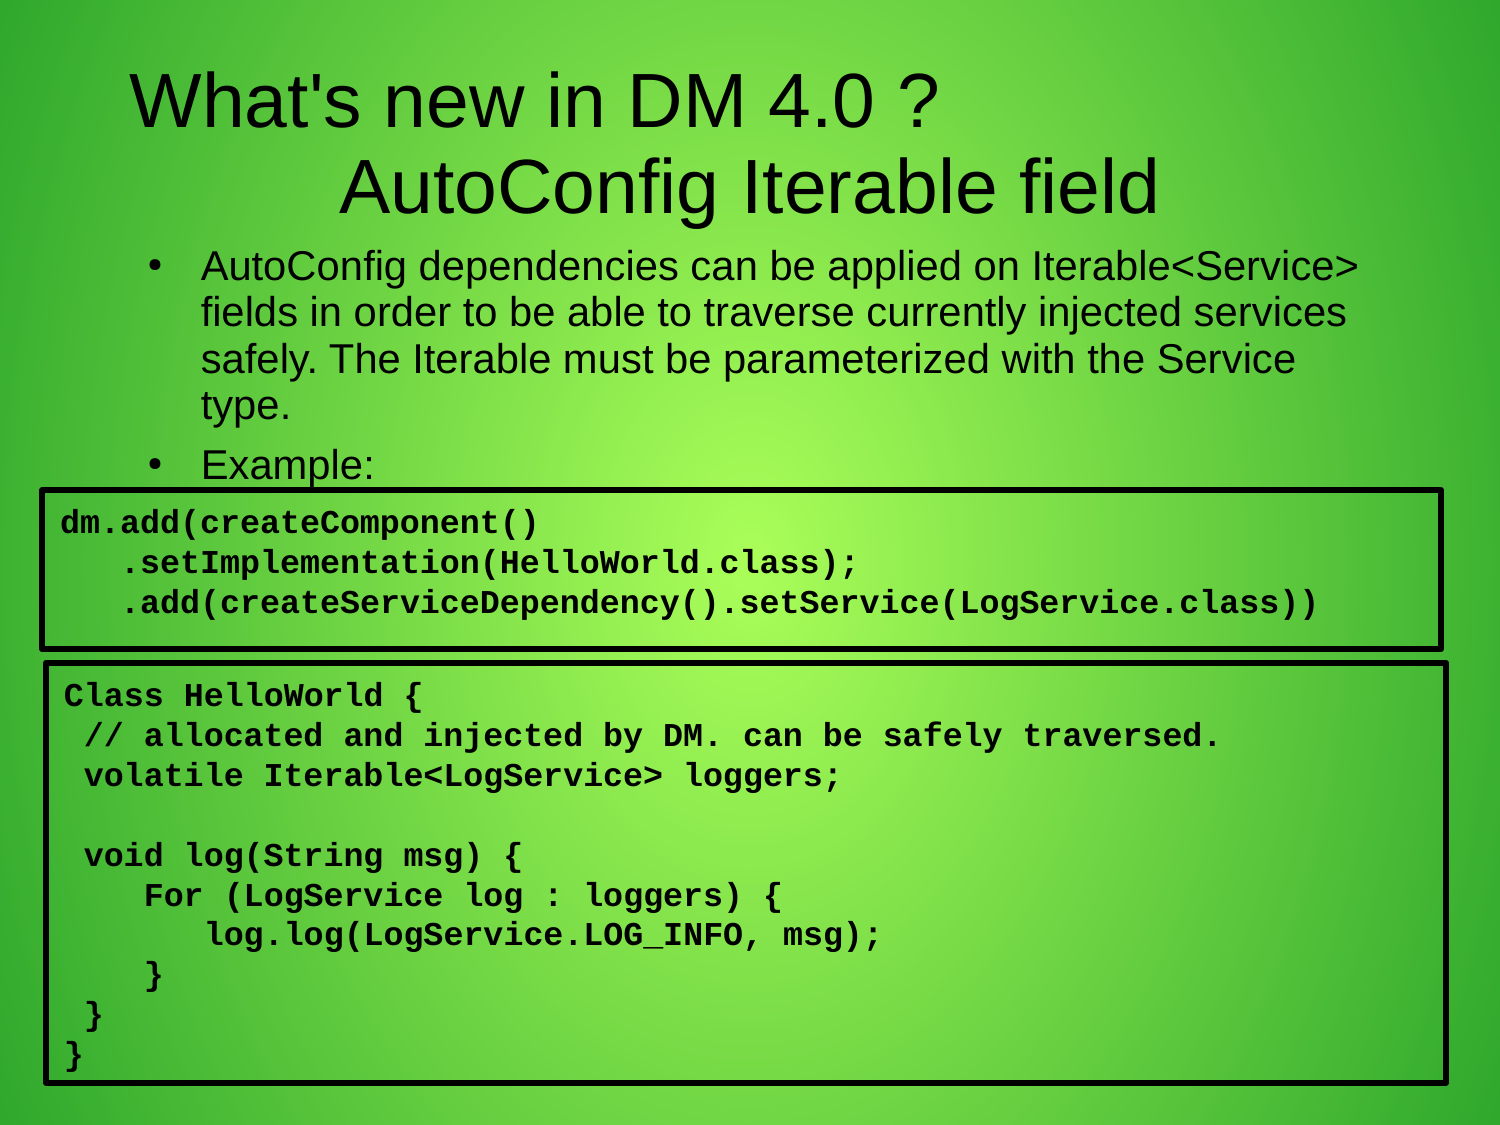

# What's new in DM 4.0 ? AutoConfig Iterable field
AutoConfig dependencies can be applied on Iterable<Service> fields in order to be able to traverse currently injected services safely. The Iterable must be parameterized with the Service type.
Example:
dm.add(createComponent()
 .setImplementation(HelloWorld.class);
 .add(createServiceDependency().setService(LogService.class))
Class HelloWorld {
 // allocated and injected by DM. can be safely traversed.
 volatile Iterable<LogService> loggers;
 void log(String msg) {
 For (LogService log : loggers) {
 log.log(LogService.LOG_INFO, msg);
 }
 }
}